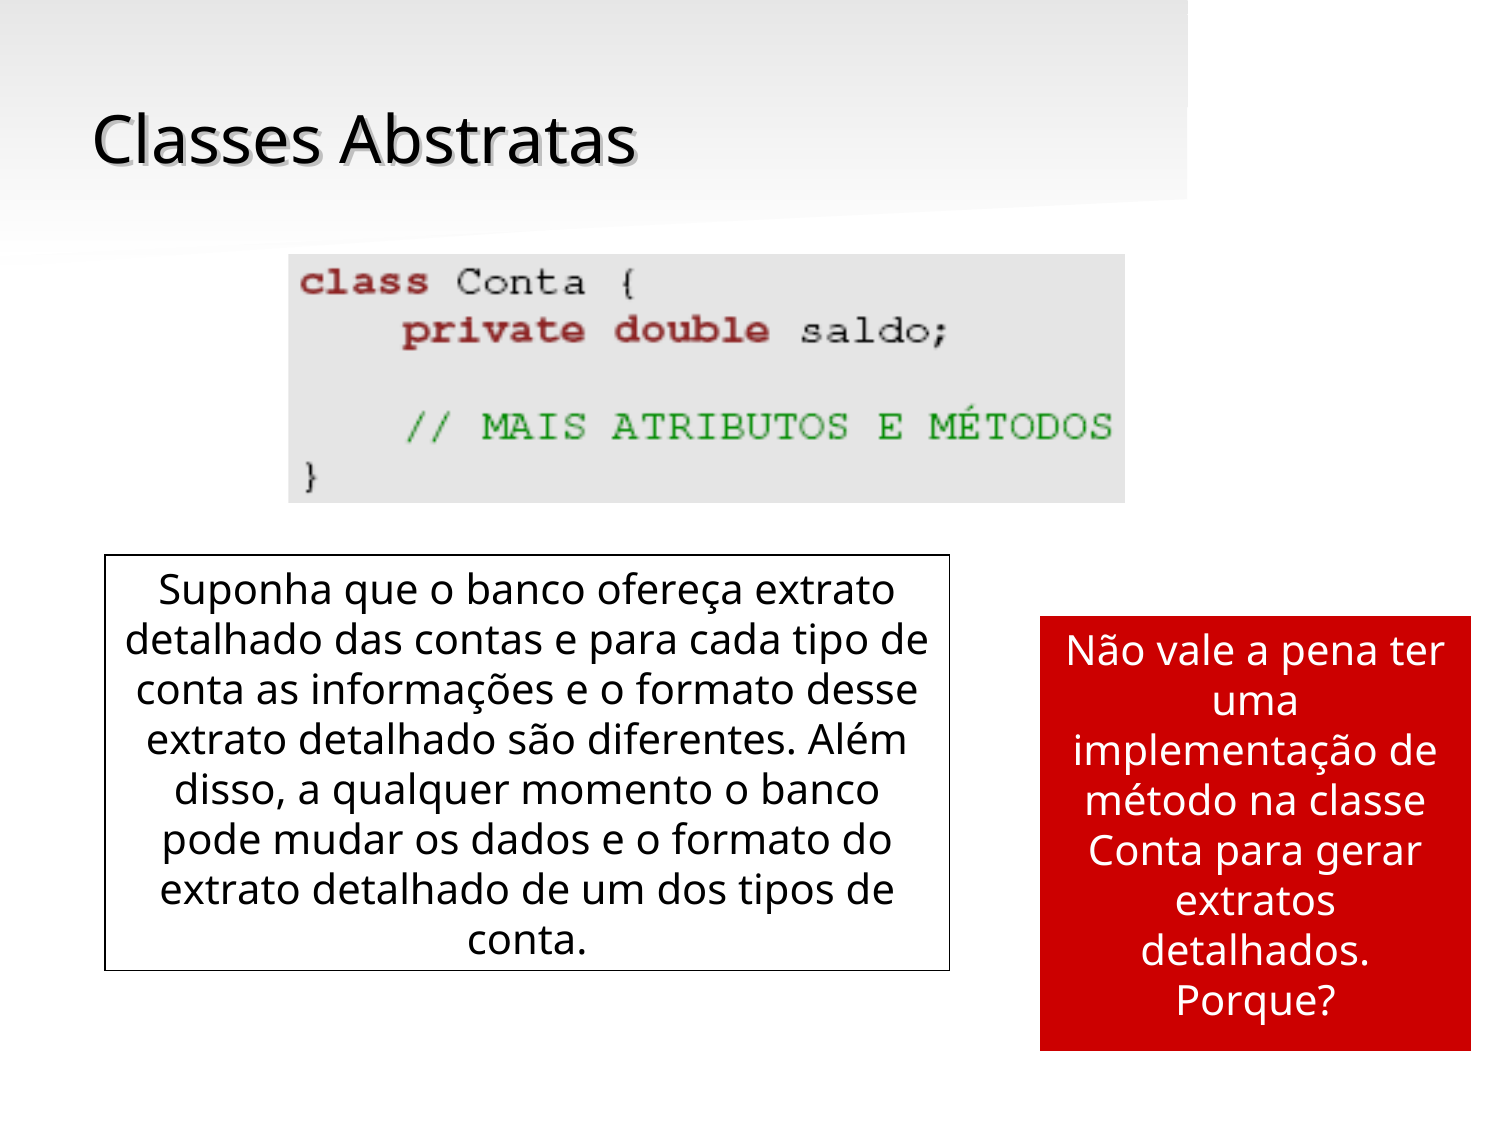

Classes Abstratas
Suponha que o banco ofereça extrato detalhado das contas e para cada tipo de conta as informações e o formato desse extrato detalhado são diferentes. Além disso, a qualquer momento o banco pode mudar os dados e o formato do extrato detalhado de um dos tipos de conta.
Não vale a pena ter uma implementação de método na classe Conta para gerar extratos detalhados. Porque?